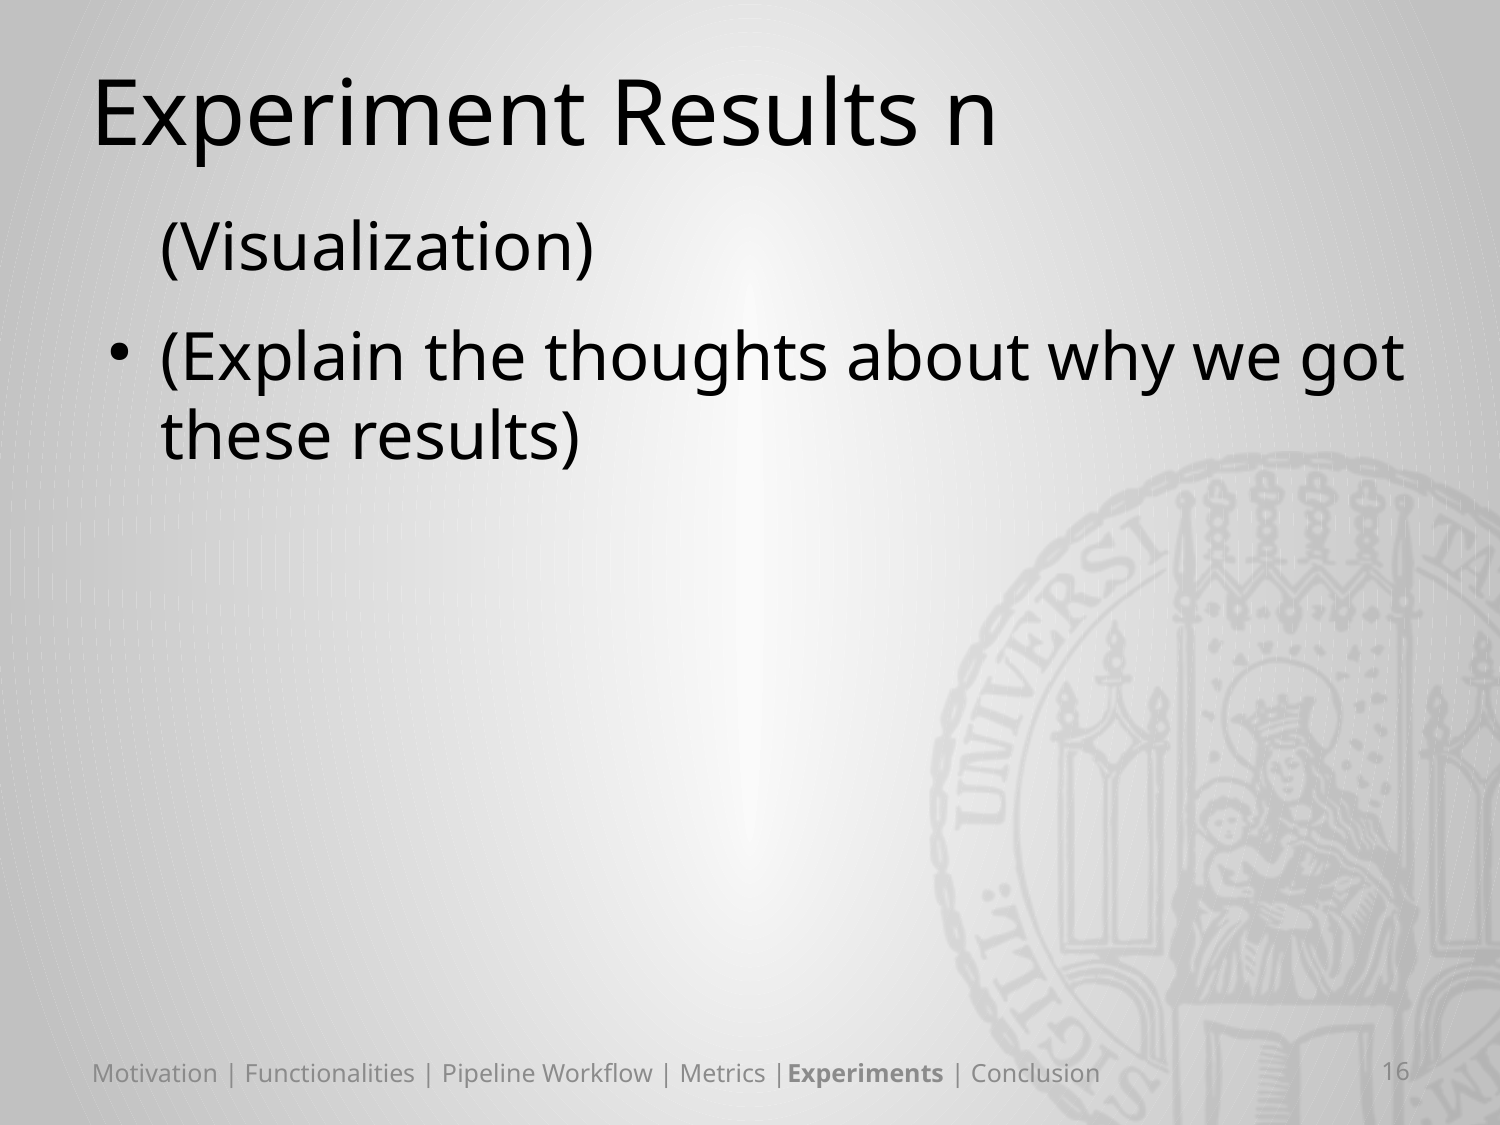

# Experiment Results n
(Visualization)
(Explain the thoughts about why we got these results)
Motivation | Functionalities | Pipeline Workflow | Metrics |Experiments | Conclusion